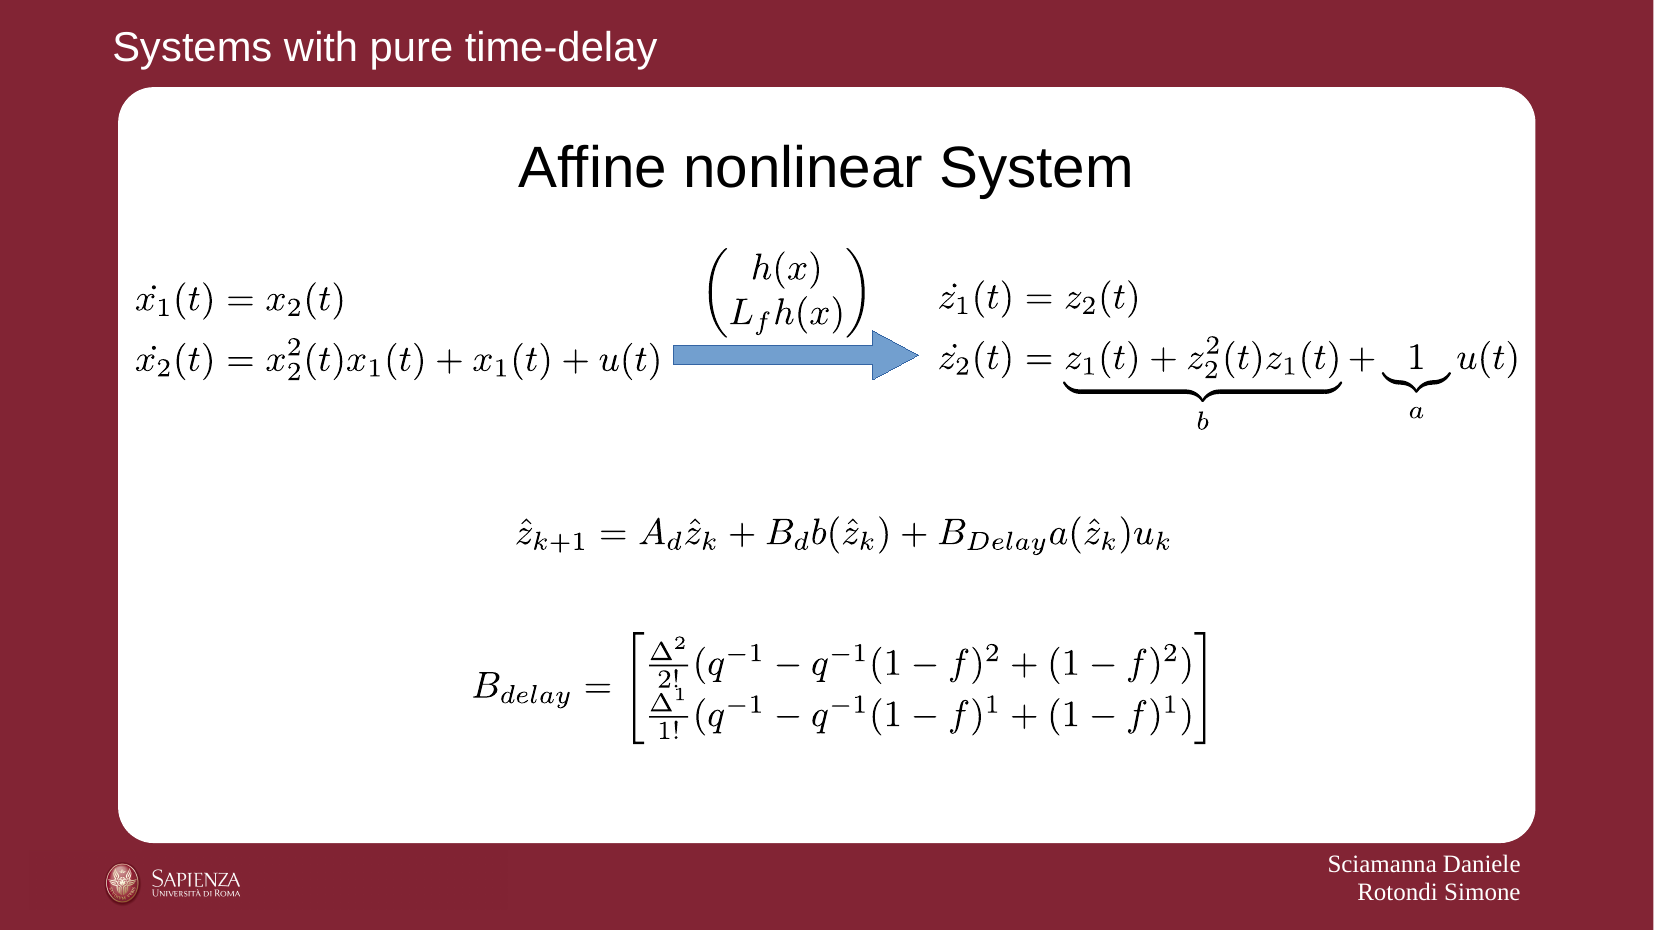

Systems with pure time-delay
# Affine nonlinear System
Sciamanna Daniele
Rotondi Simone